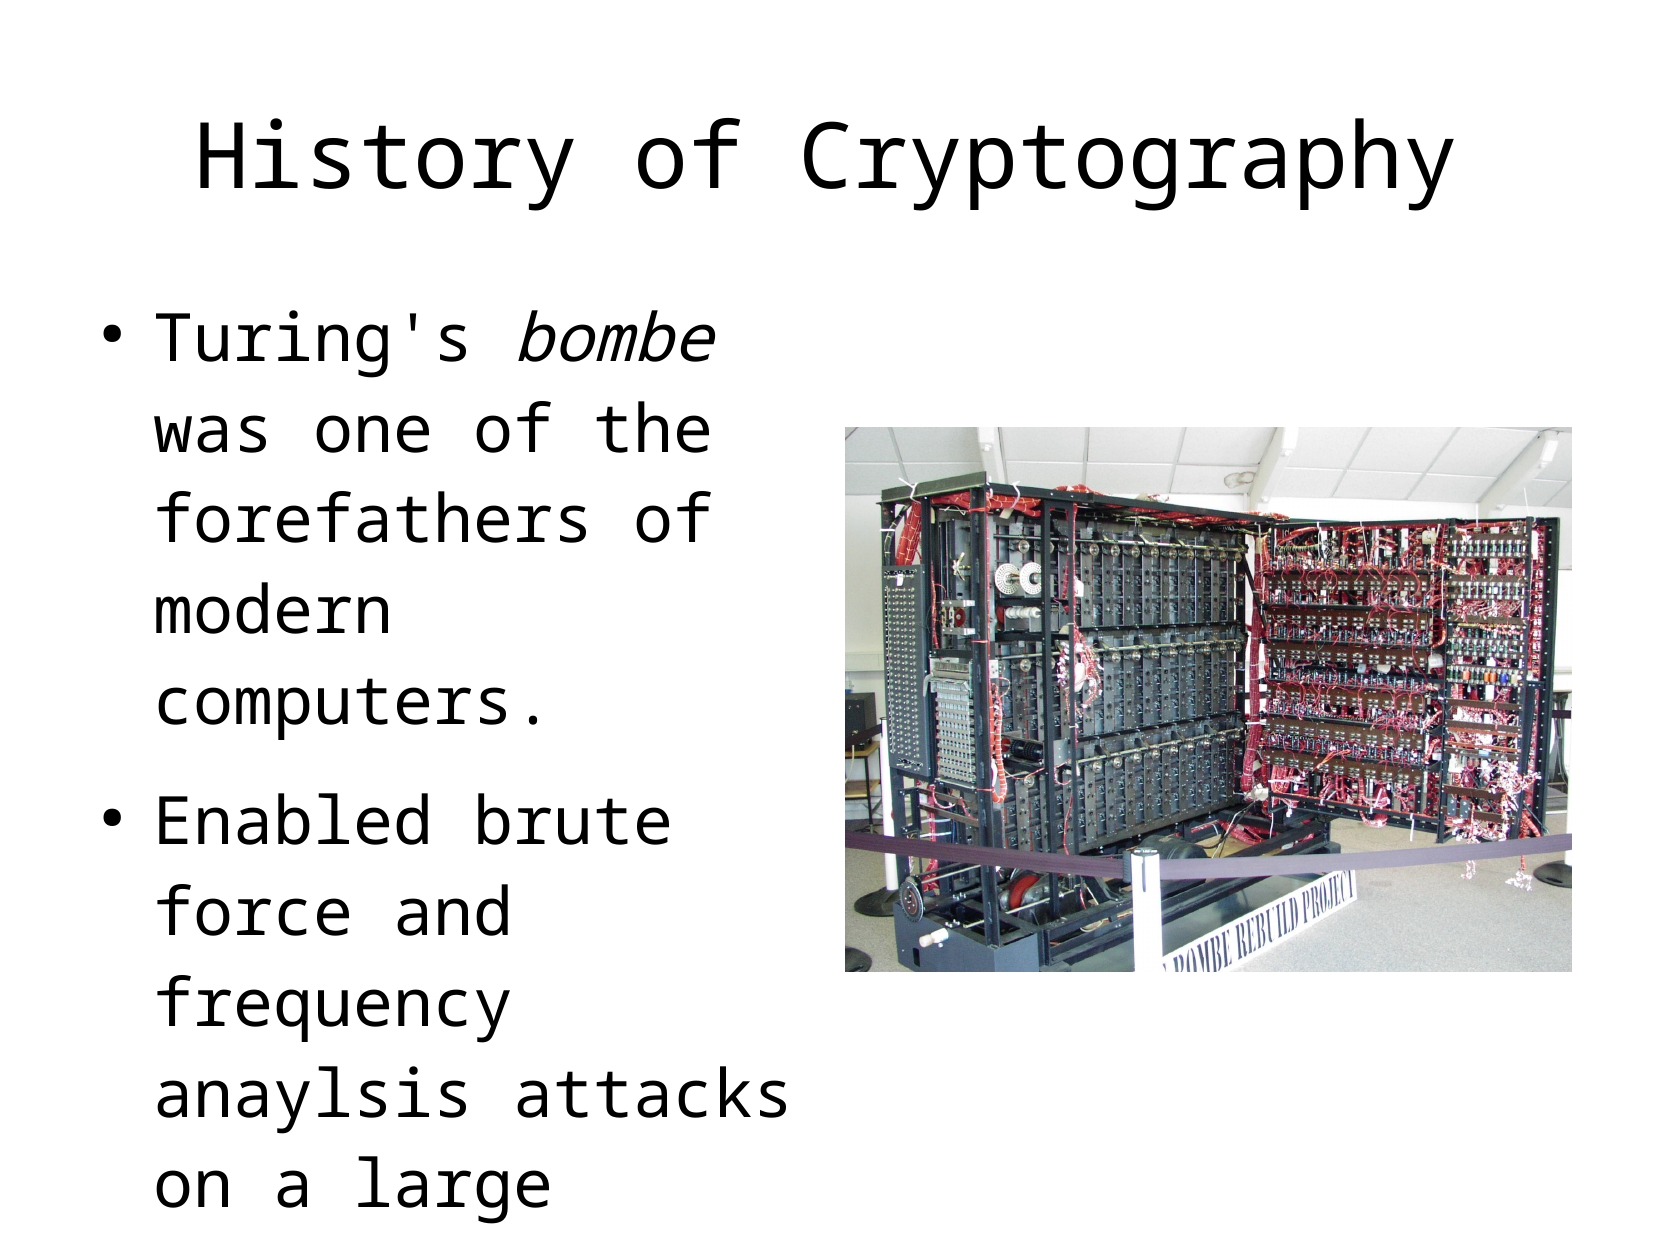

# History of Cryptography
Turing's bombe was one of the forefathers of modern computers.
Enabled brute force and frequency anaylsis attacks on a large scale.